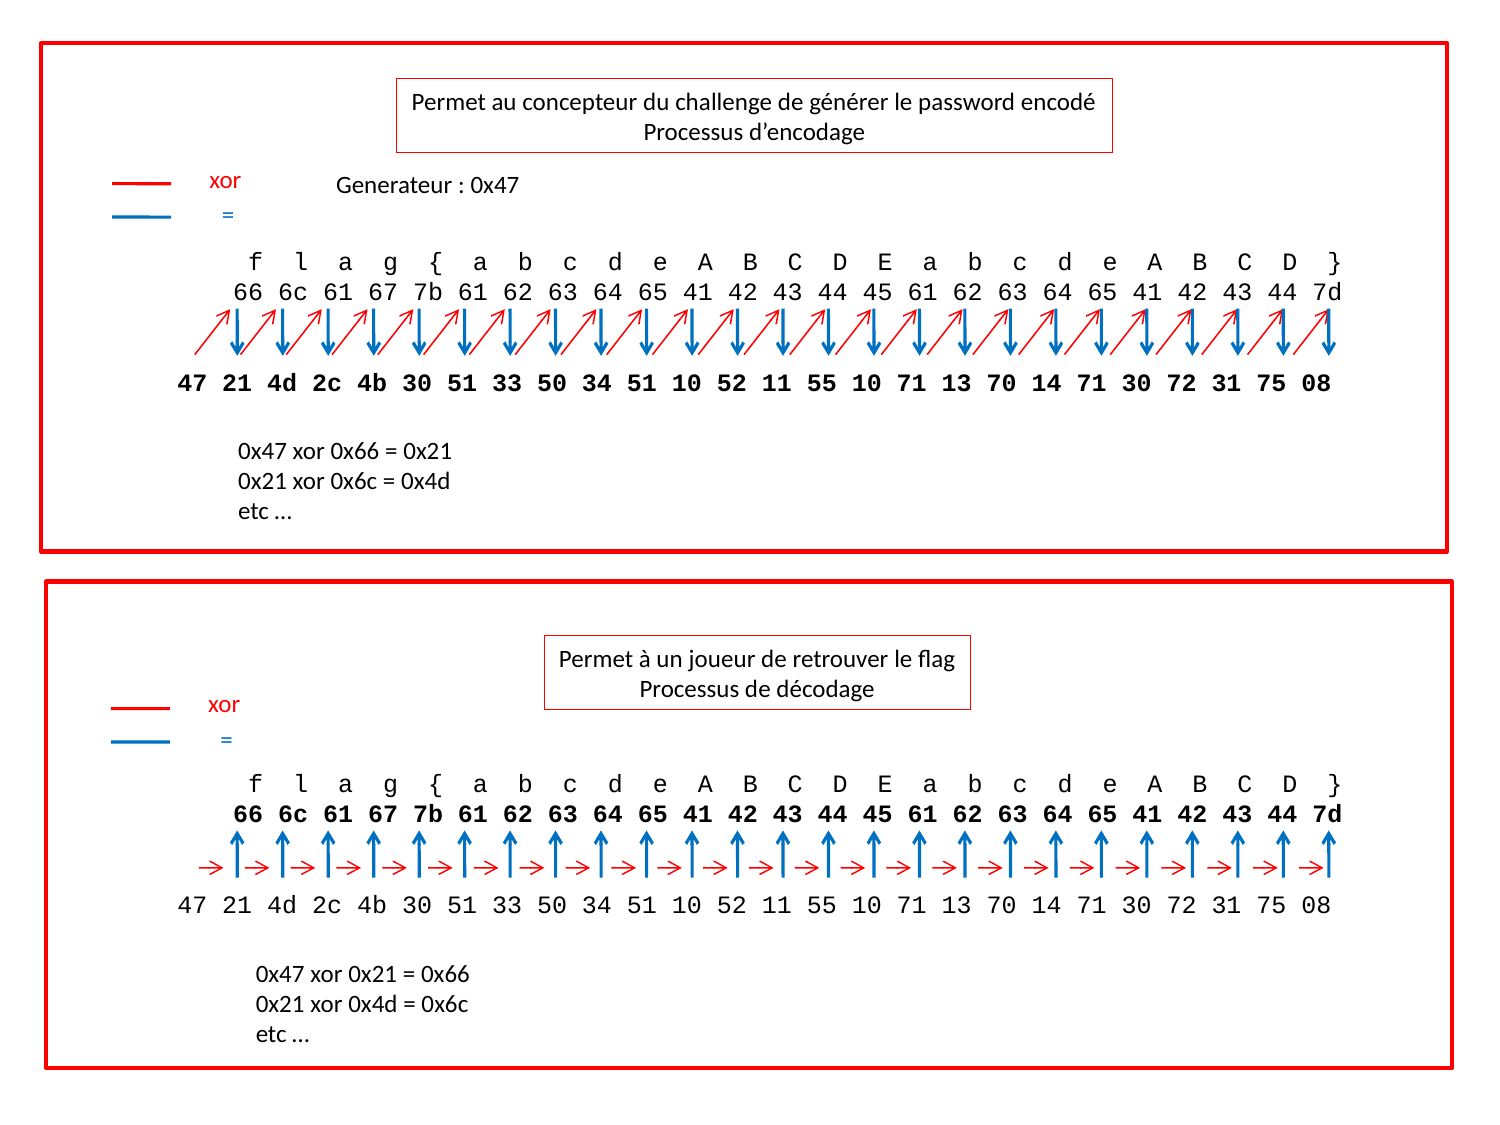

Permet au concepteur du challenge de générer le password encodé
Processus d’encodage
xor
Generateur : 0x47
=
 f l a g { a b c d e A B C D E a b c d e A B C D }
66 6c 61 67 7b 61 62 63 64 65 41 42 43 44 45 61 62 63 64 65 41 42 43 44 7d
 47 21 4d 2c 4b 30 51 33 50 34 51 10 52 11 55 10 71 13 70 14 71 30 72 31 75 08
0x47 xor 0x66 = 0x21
0x21 xor 0x6c = 0x4d
etc …
Permet à un joueur de retrouver le flag
Processus de décodage
xor
=
 f l a g { a b c d e A B C D E a b c d e A B C D }
66 6c 61 67 7b 61 62 63 64 65 41 42 43 44 45 61 62 63 64 65 41 42 43 44 7d
 47 21 4d 2c 4b 30 51 33 50 34 51 10 52 11 55 10 71 13 70 14 71 30 72 31 75 08
0x47 xor 0x21 = 0x66
0x21 xor 0x4d = 0x6c
etc …